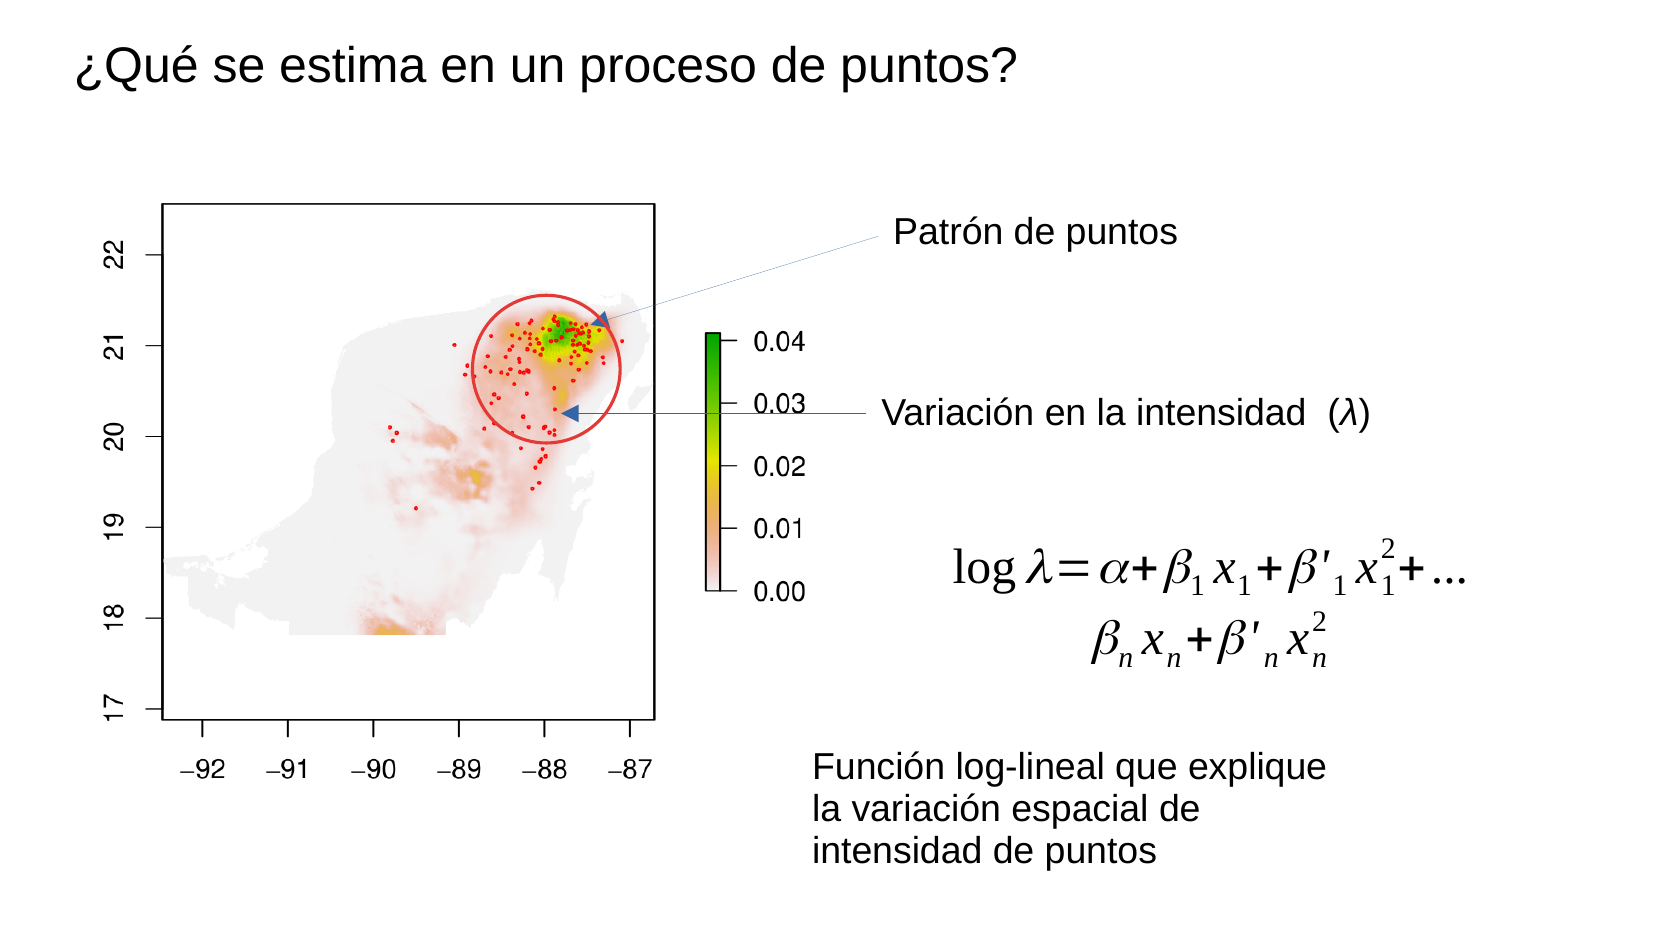

¿Qué se estima en un proceso de puntos?
Patrón de puntos
Variación en la intensidad (λ)
Función log-lineal que explique la variación espacial de intensidad de puntos